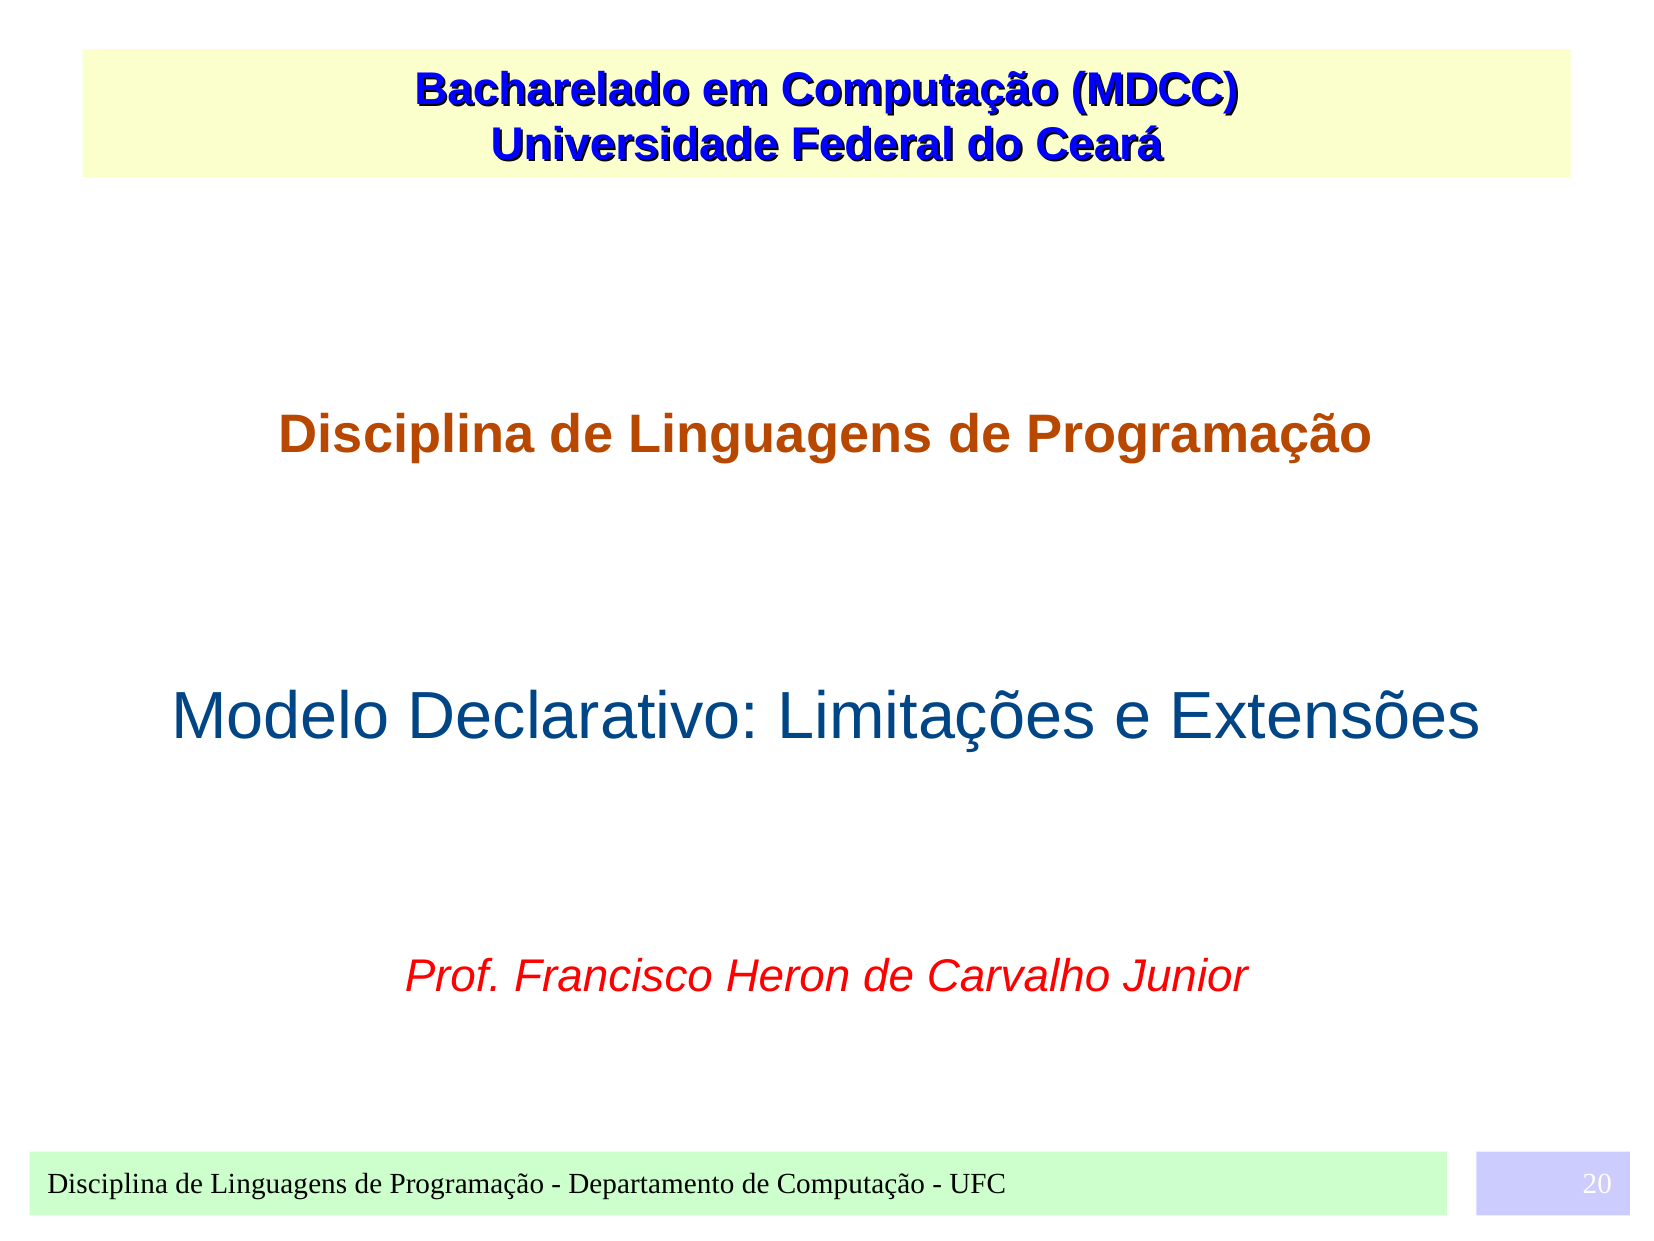

# Bacharelado em Computação (MDCC) Universidade Federal do Ceará
Disciplina de Linguagens de Programação
Modelo Declarativo: Limitações e Extensões
Prof. Francisco Heron de Carvalho Junior
Disciplina de Linguagens de Programação - Departamento de Computação - UFC
20